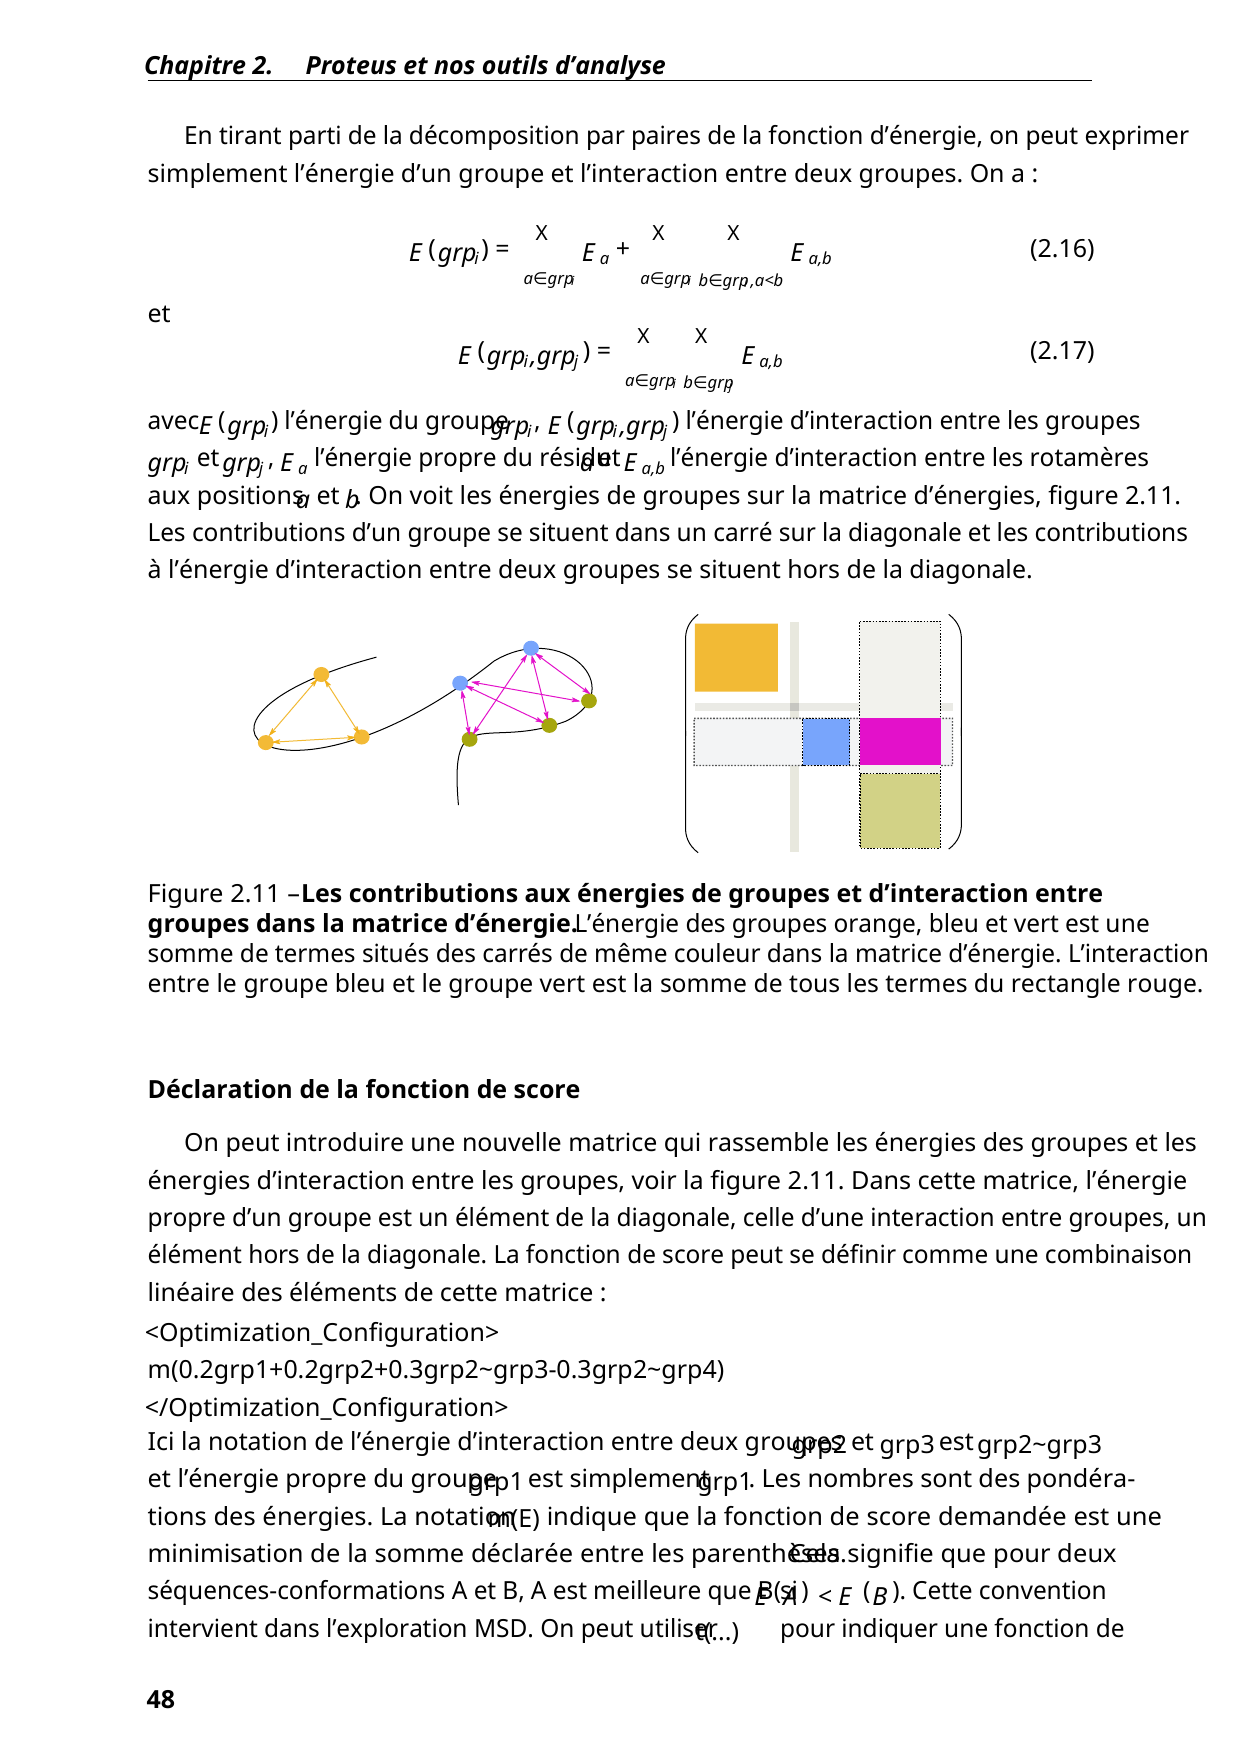

Chapitre 2.
Proteus et nos outils d’analyse
En tirant parti de la décomposition par paires de la fonction d’énergie, on peut exprimer
simplement l’énergie d’un groupe et l’interaction entre deux groupes. On a :
X
X
X
(
) =
+
(2.16)
E
grp
E
E
i
a
a,b
a∈grp
a∈grp
b∈grp
,a<b
i
i
i
et
X
X
(
) =
(2.17)
E
grp
,grp
E
i
j
a,b
a∈grp
b∈grp
i
j
avec
(
) l’énergie du groupe
,
(
) l’énergie d’interaction entre les groupes
E
grp
grp
E
grp
,grp
i
i
i
j
et
,
l’énergie propre du résidu
et
l’énergie d’interaction entre les rotamères
grp
grp
E
a
E
i
j
a
a,b
aux positions
et
. On voit les énergies de groupes sur la matrice d’énergies, figure 2.11.
a
b
Les contributions d’un groupe se situent dans un carré sur la diagonale et les contributions
à l’énergie d’interaction entre deux groupes se situent hors de la diagonale.
Figure 2.11 –
Les contributions aux énergies de groupes et d’interaction entre
groupes dans la matrice d’énergie.
L’énergie des groupes orange, bleu et vert est une
somme de termes situés des carrés de même couleur dans la matrice d’énergie. L’interaction
entre le groupe bleu et le groupe vert est la somme de tous les termes du rectangle rouge.
Déclaration de la fonction de score
On peut introduire une nouvelle matrice qui rassemble les énergies des groupes et les
énergies d’interaction entre les groupes, voir la figure 2.11. Dans cette matrice, l’énergie
propre d’un groupe est un élément de la diagonale, celle d’une interaction entre groupes, un
élément hors de la diagonale. La fonction de score peut se définir comme une combinaison
linéaire des éléments de cette matrice :
<Optimization_Configuration>
m(0.2grp1+0.2grp2+0.3grp2~grp3-0.3grp2~grp4)
</Optimization_Configuration>
Ici la notation de l’énergie d’interaction entre deux groupes
et
est
grp2
grp3
grp2~grp3
et l’énergie propre du groupe
est simplement
. Les nombres sont des pondéra-
grp1
grp1
tions des énergies. La notation
indique que la fonction de score demandée est une
m(E)
minimisation de la somme déclarée entre les parenthèses.
Cela signifie que pour deux
séquences-conformations A et B, A est meilleure que B si
(
)
(
). Cette convention
E
A
< E
B
intervient dans l’exploration MSD. On peut utiliser
pour indiquer une fonction de
t(...)
48